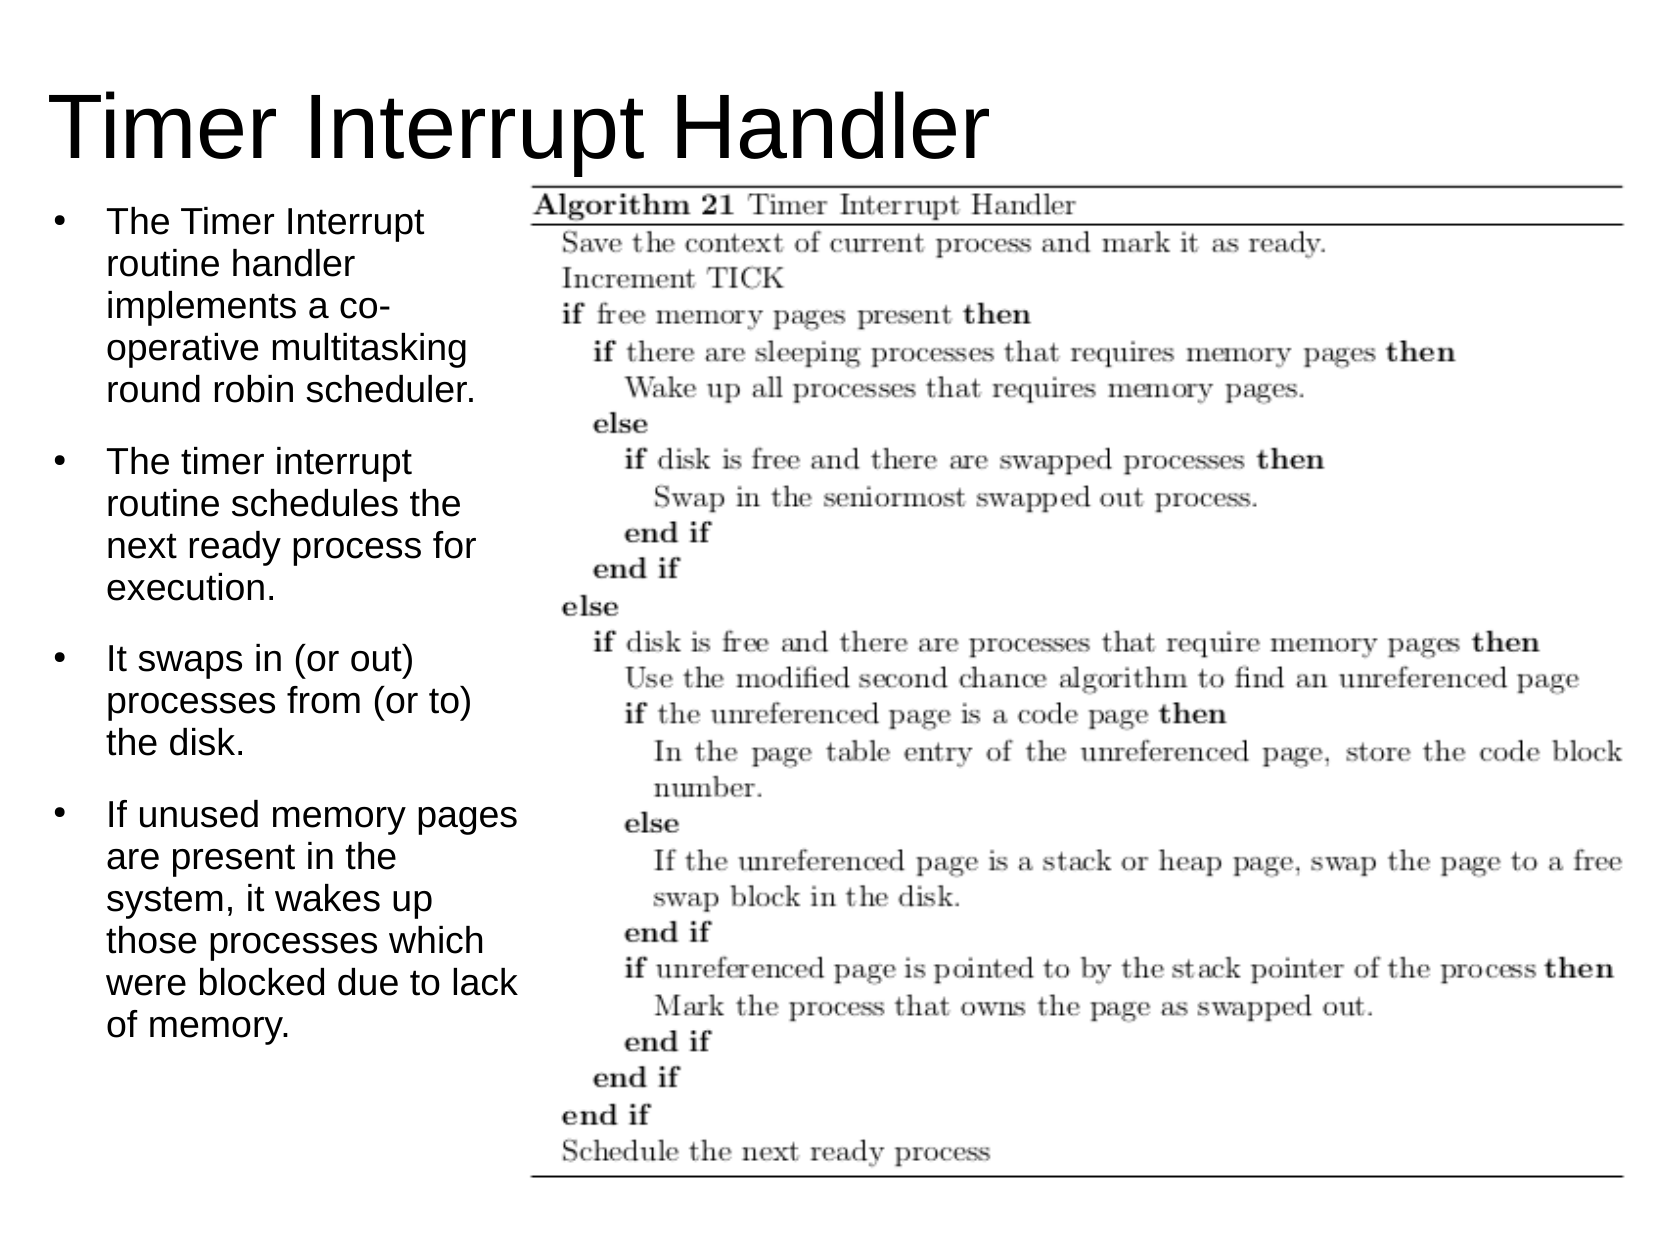

# Timer Interrupt Handler
The Timer Interrupt routine handler implements a co-operative multitasking round robin scheduler.
The timer interrupt routine schedules the next ready process for execution.
It swaps in (or out) processes from (or to) the disk.
If unused memory pages are present in the system, it wakes up those processes which were blocked due to lack of memory.